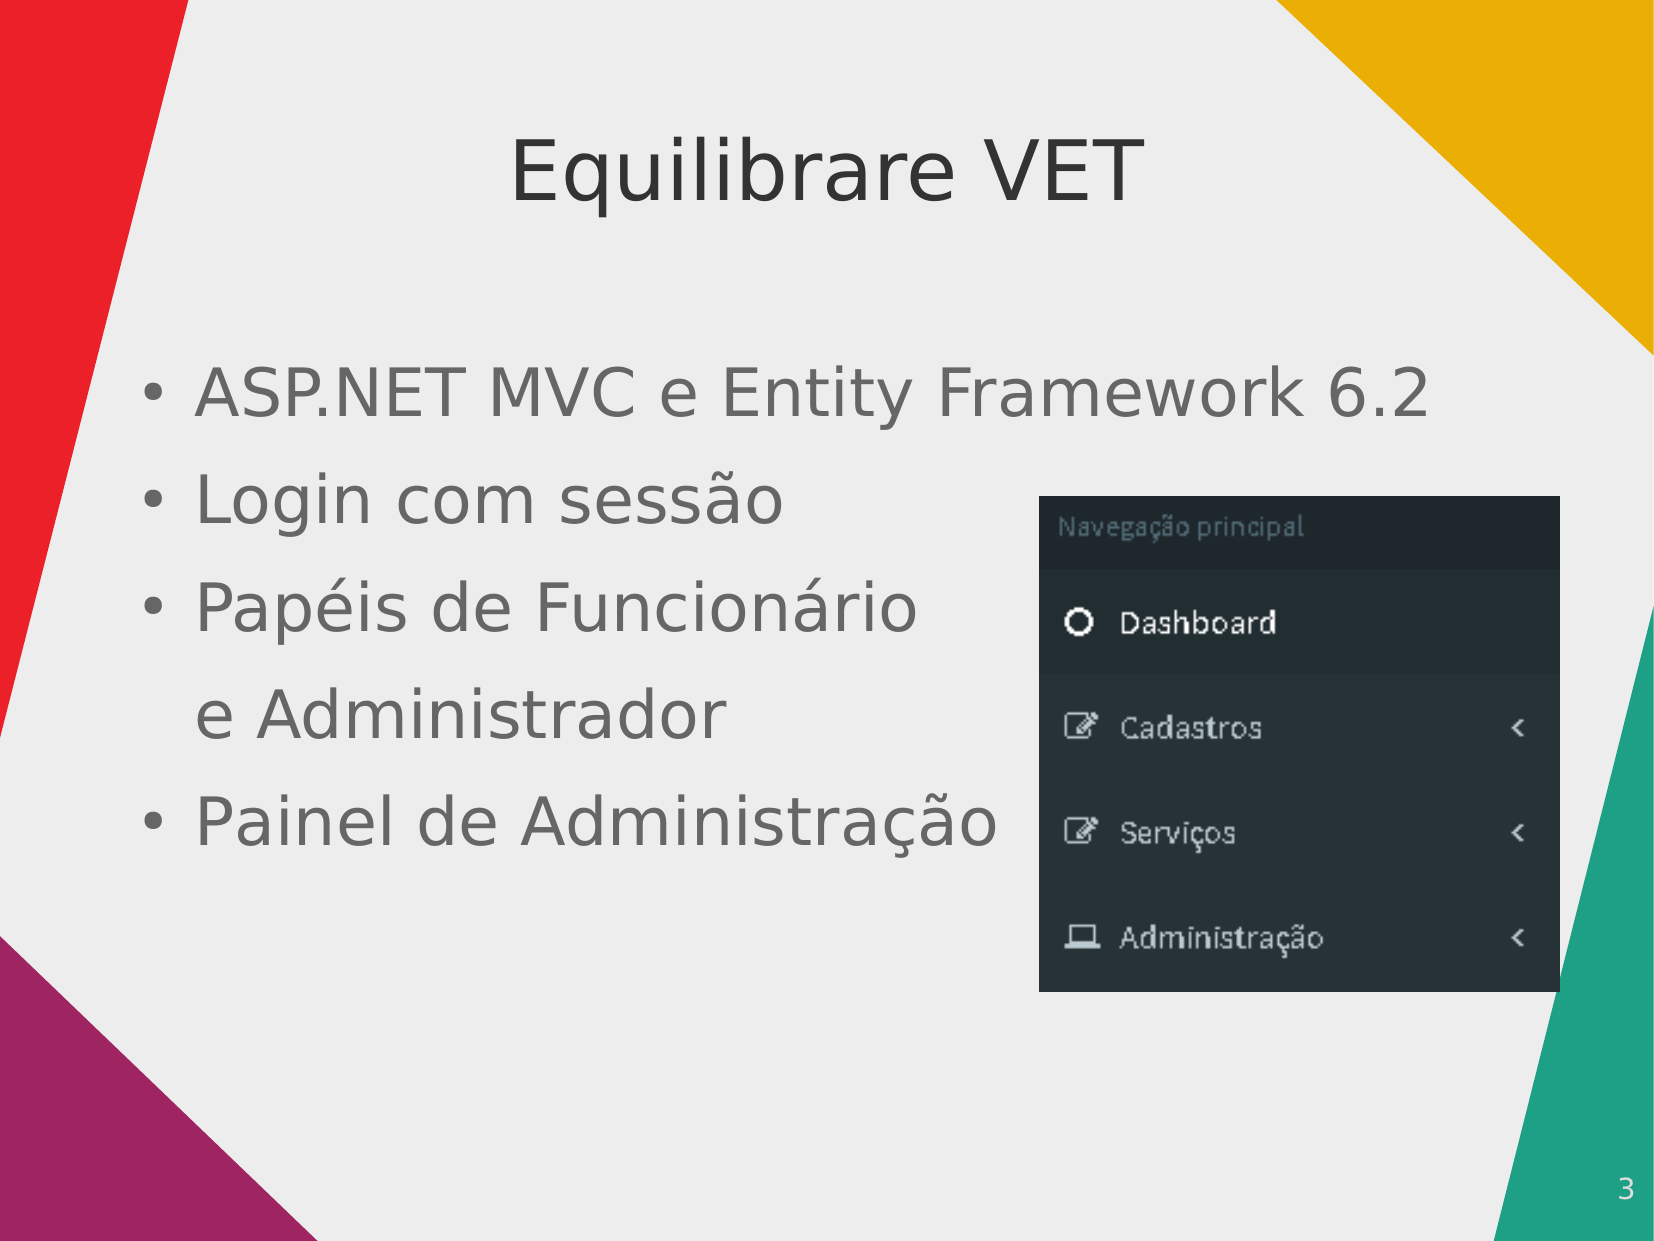

# Equilibrare VET
ASP.NET MVC e Entity Framework 6.2
Login com sessão
Papéis de Funcionário
e Administrador
Painel de Administração
3